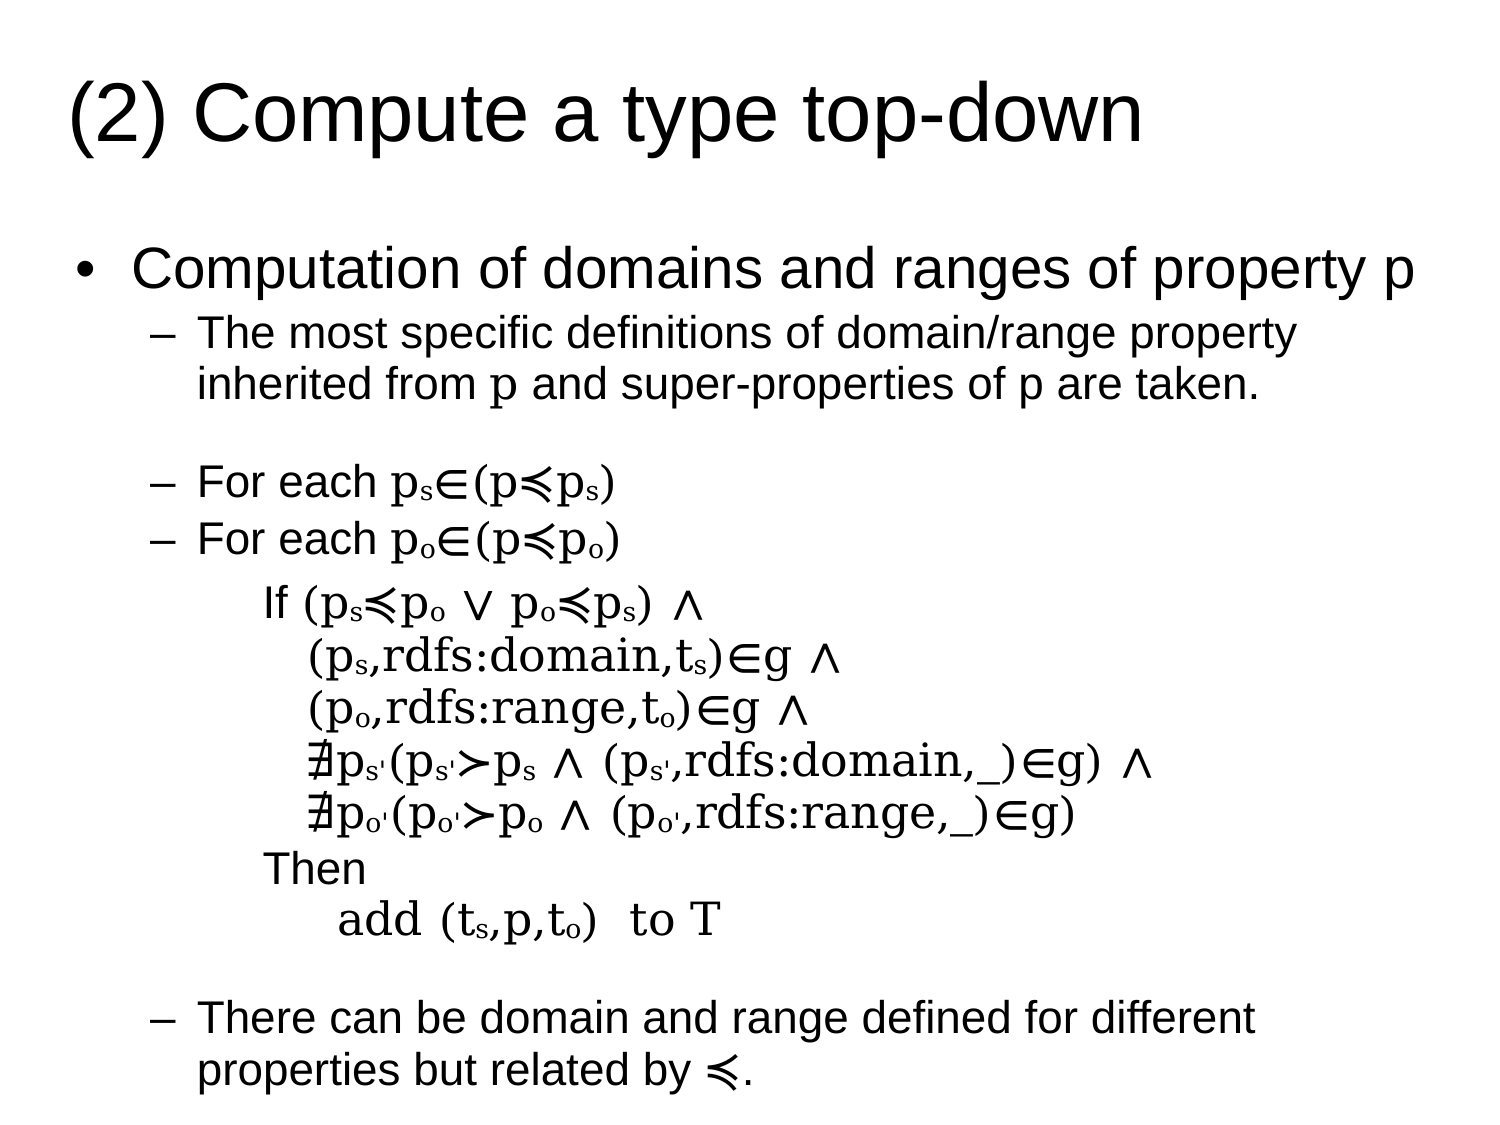

# (2) Compute a type top-down
Computation of domains and ranges of property p
The most specific definitions of domain/range property inherited from p and super-properties of p are taken.
For each ps∈(p≼ps)
For each po∈(p≼po)
If (ps≼po ∨ po≼ps) ∧ (ps,rdfs:domain,ts)∈g ∧ (po,rdfs:range,to)∈g ∧ ∄ps'(ps'≻ps ∧ (ps',rdfs:domain,_)∈g) ∧ ∄po'(po'≻po ∧ (po',rdfs:range,_)∈g)
Then
add (ts,p,to) to T
There can be domain and range defined for different properties but related by ≼.